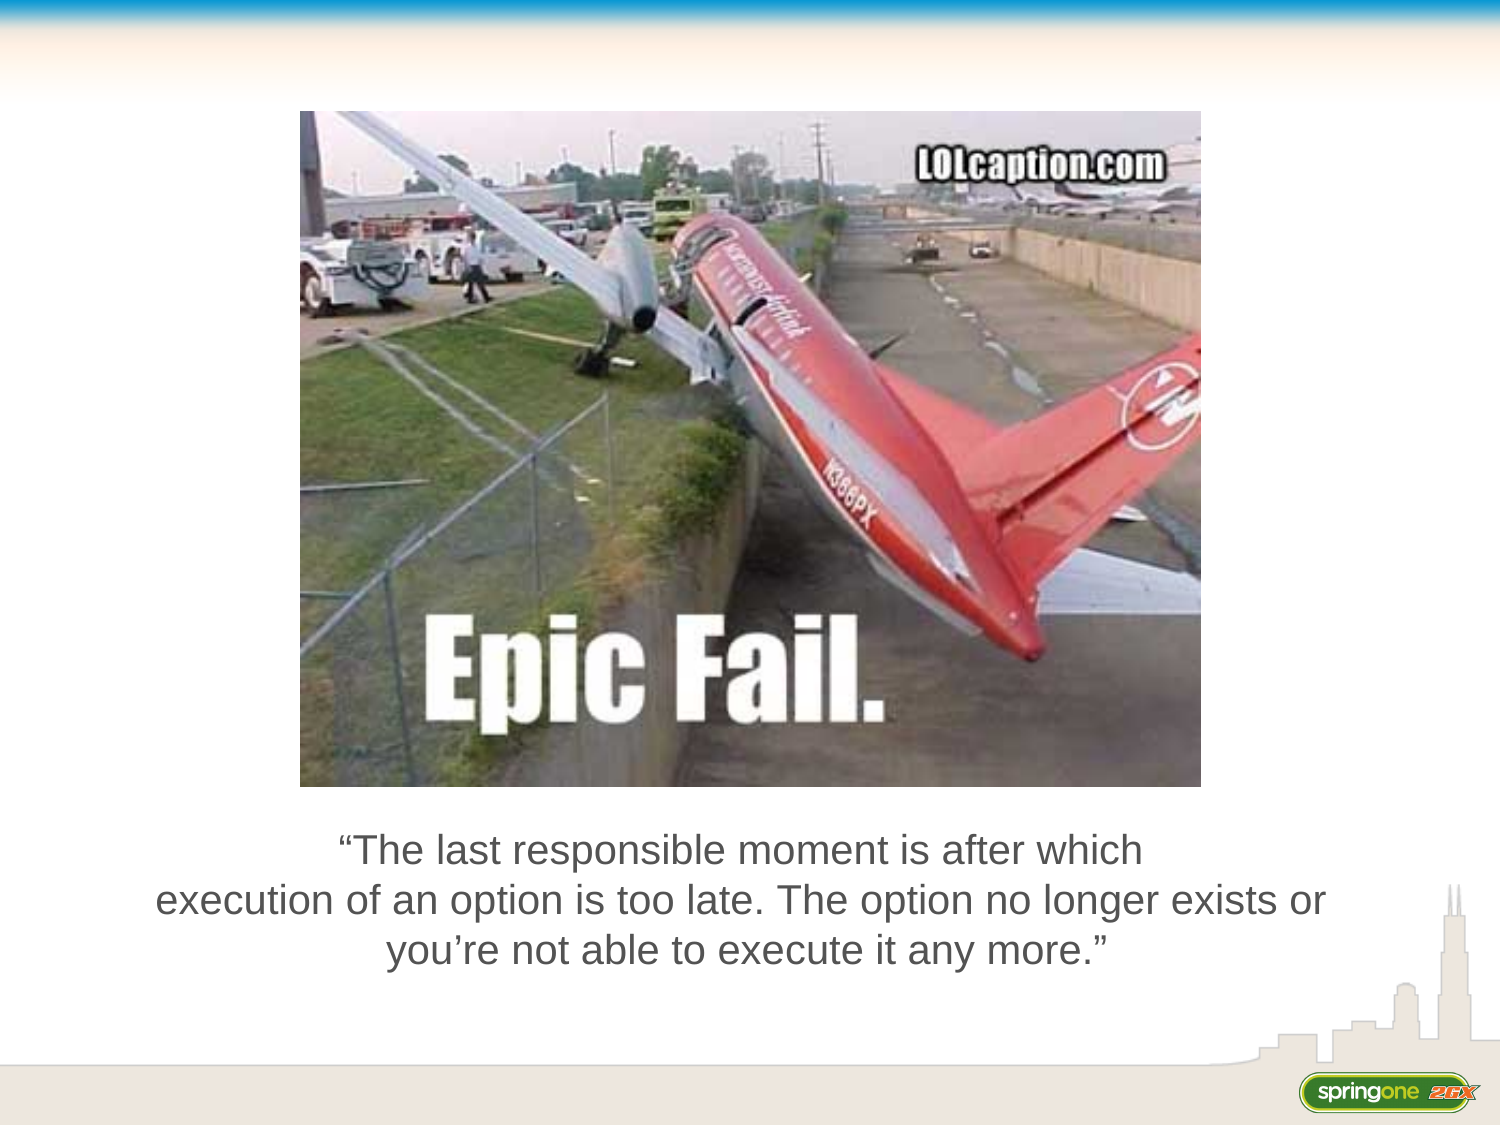

# “The last responsible moment is after which execution of an option is too late. The option no longer exists or you’re not able to execute it any more.”